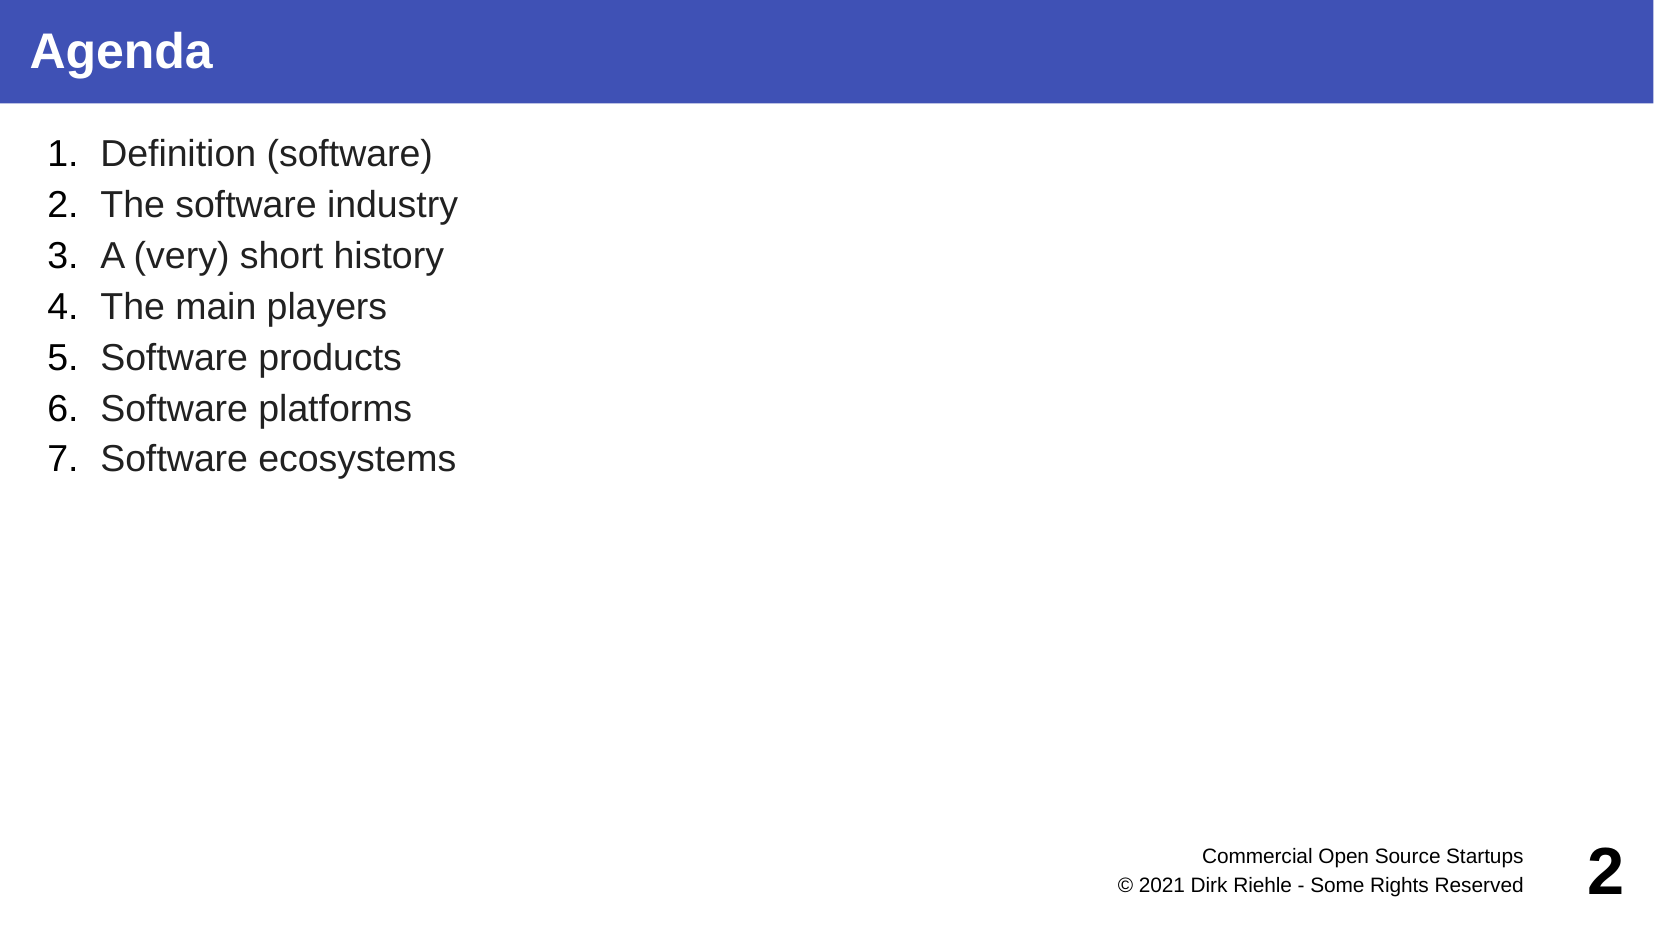

# Agenda
Definition (software)
The software industry
A (very) short history
The main players
Software products
Software platforms
Software ecosystems
Commercial Open Source Startups
2
© 2021 Dirk Riehle - Some Rights Reserved